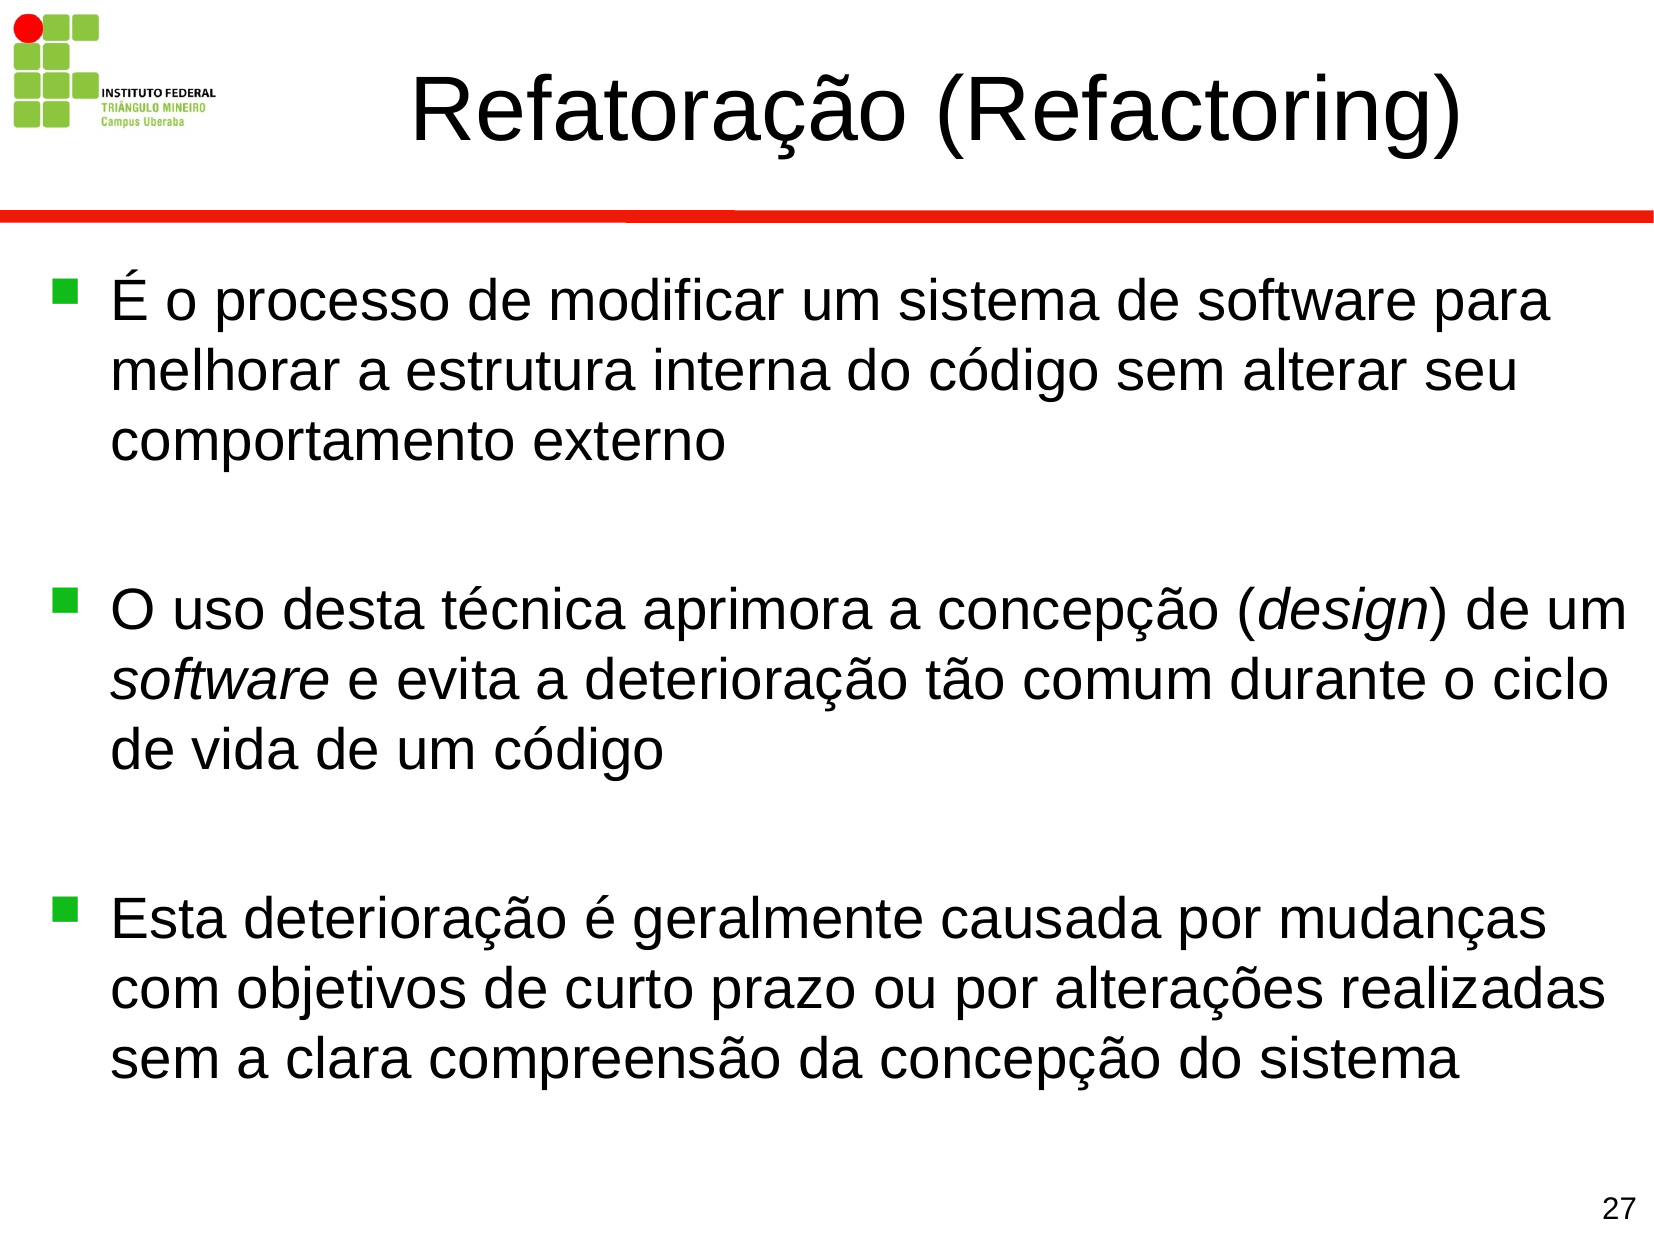

Refatoração (Refactoring)
É o processo de modificar um sistema de software para melhorar a estrutura interna do código sem alterar seu comportamento externo
O uso desta técnica aprimora a concepção (design) de um software e evita a deterioração tão comum durante o ciclo de vida de um código
Esta deterioração é geralmente causada por mudanças com objetivos de curto prazo ou por alterações realizadas sem a clara compreensão da concepção do sistema